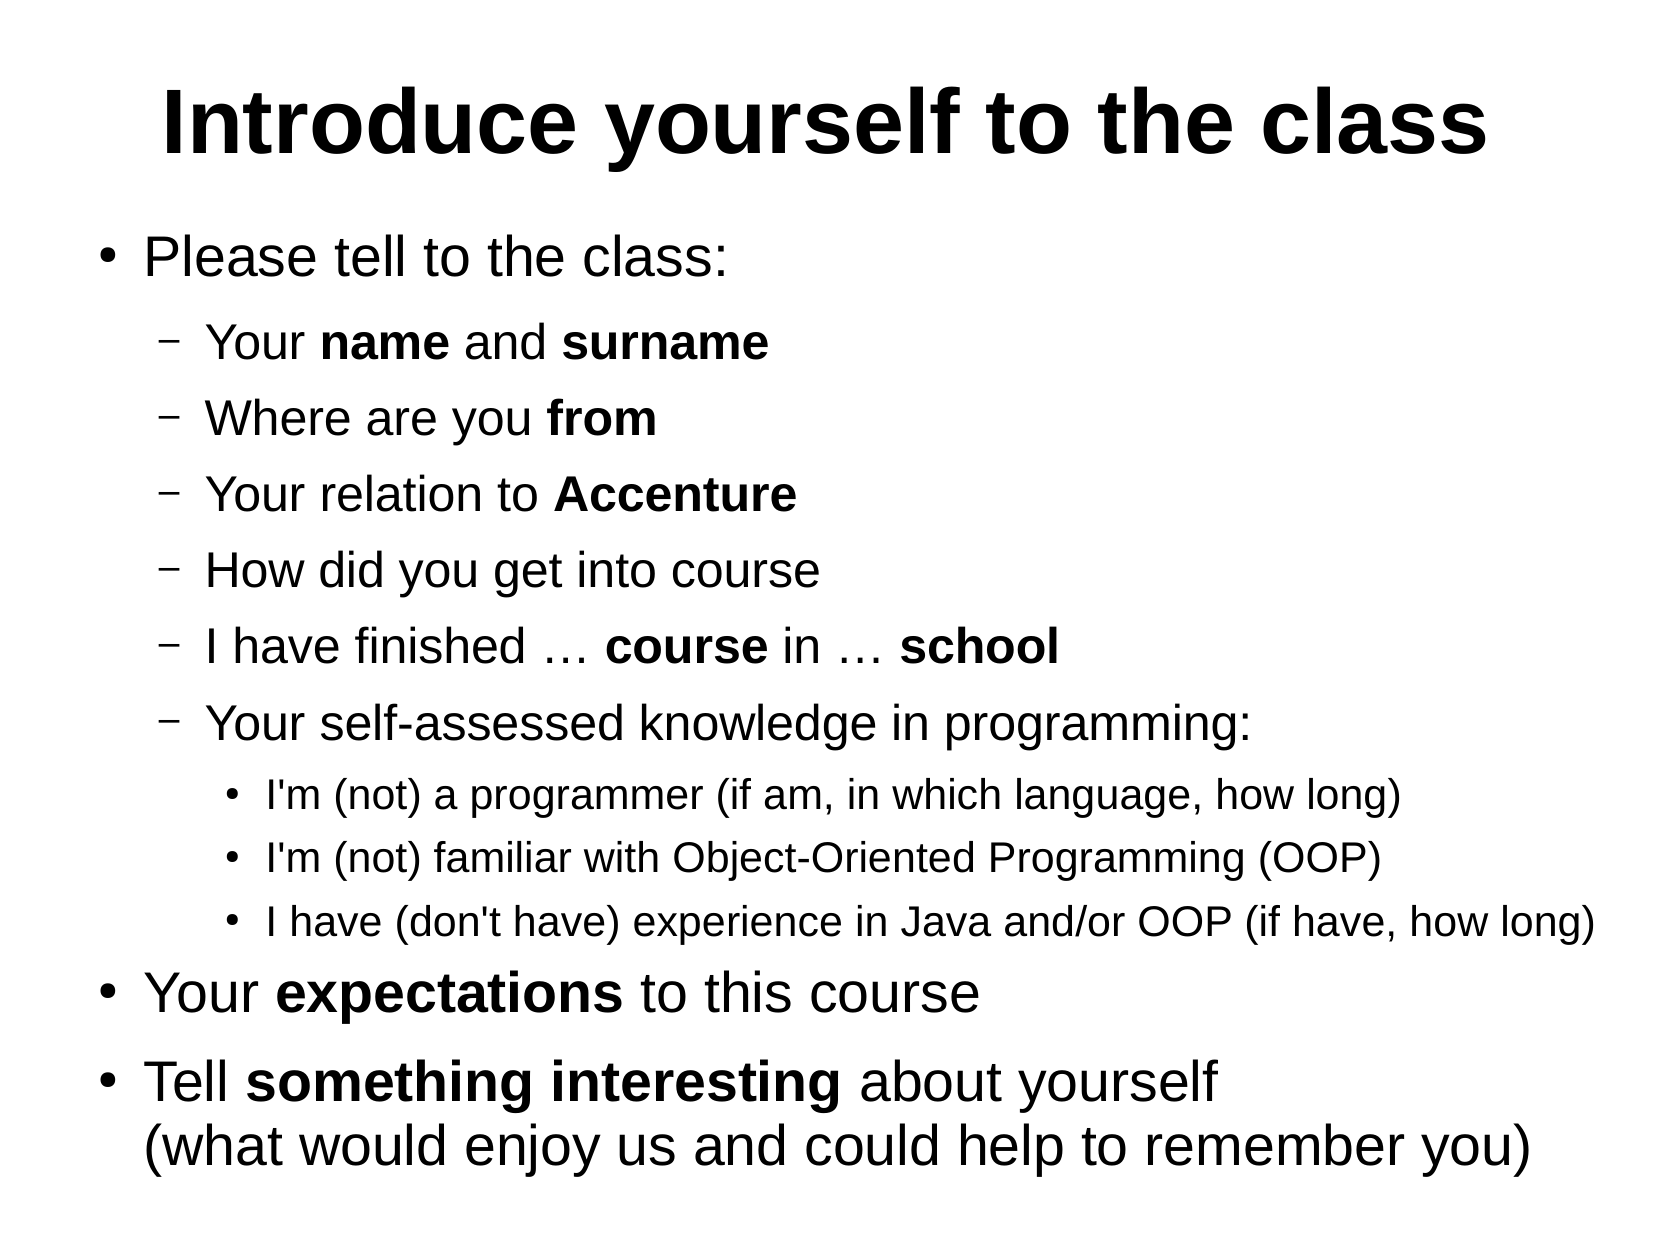

# Introduce yourself to the class
Please tell to the class:
Your name and surname
Where are you from
Your relation to Accenture
How did you get into course
I have finished … course in … school
Your self-assessed knowledge in programming:
I'm (not) a programmer (if am, in which language, how long)
I'm (not) familiar with Object-Oriented Programming (OOP)
I have (don't have) experience in Java and/or OOP (if have, how long)
Your expectations to this course
Tell something interesting about yourself
(what would enjoy us and could help to remember you)